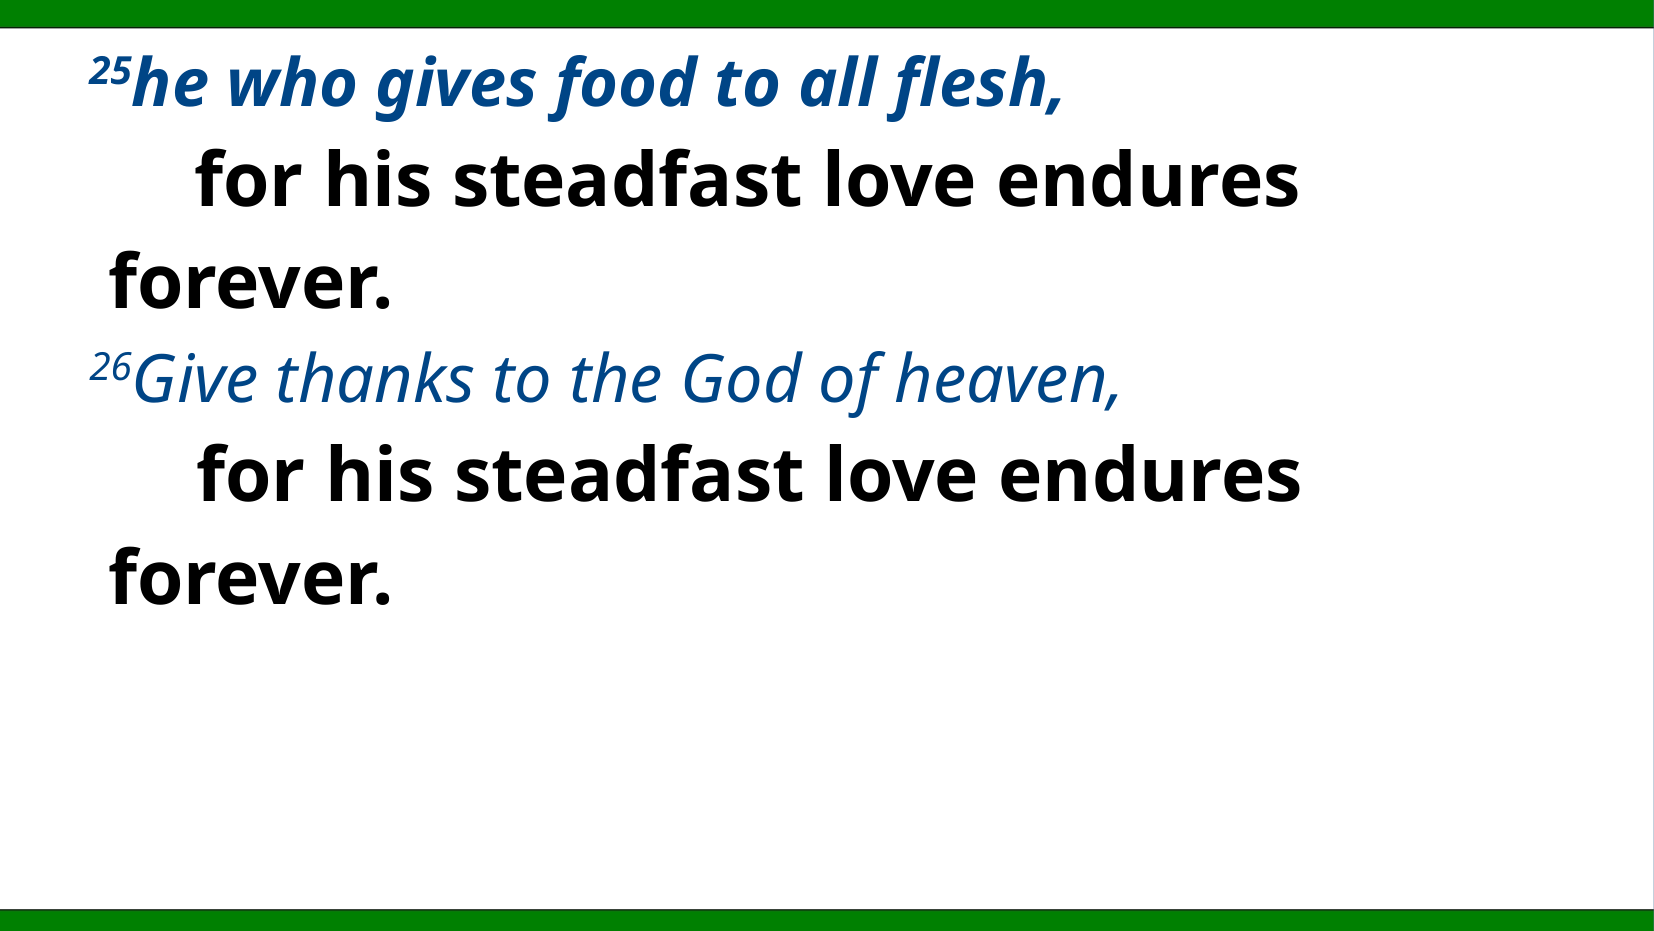

25he who gives food to all flesh,
 for his steadfast love endures forever.
26Give thanks to the God of heaven,
 for his steadfast love endures forever.